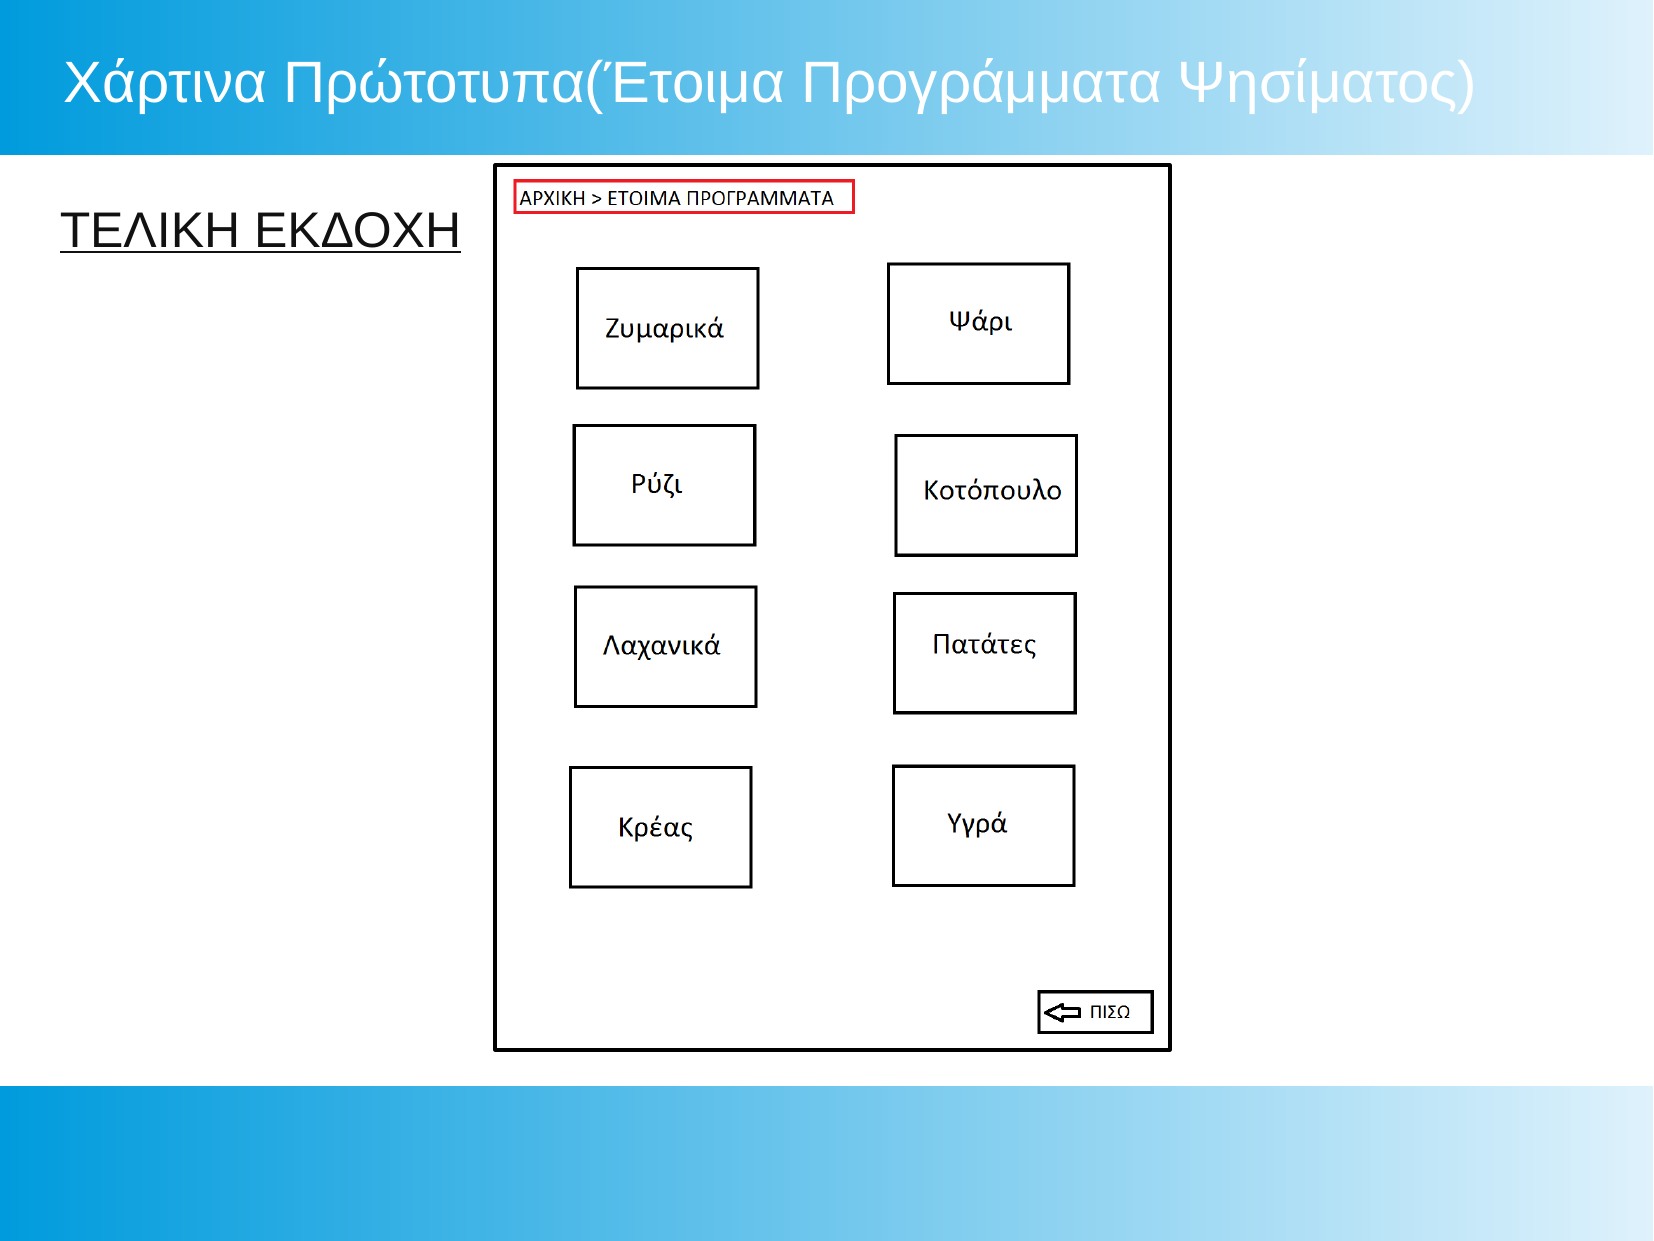

# Χάρτινα Πρώτοτυπα(Έτοιμα Προγράμματα Ψησίματος)
ΤΕΛΙΚΗ ΕΚΔΟΧΗ